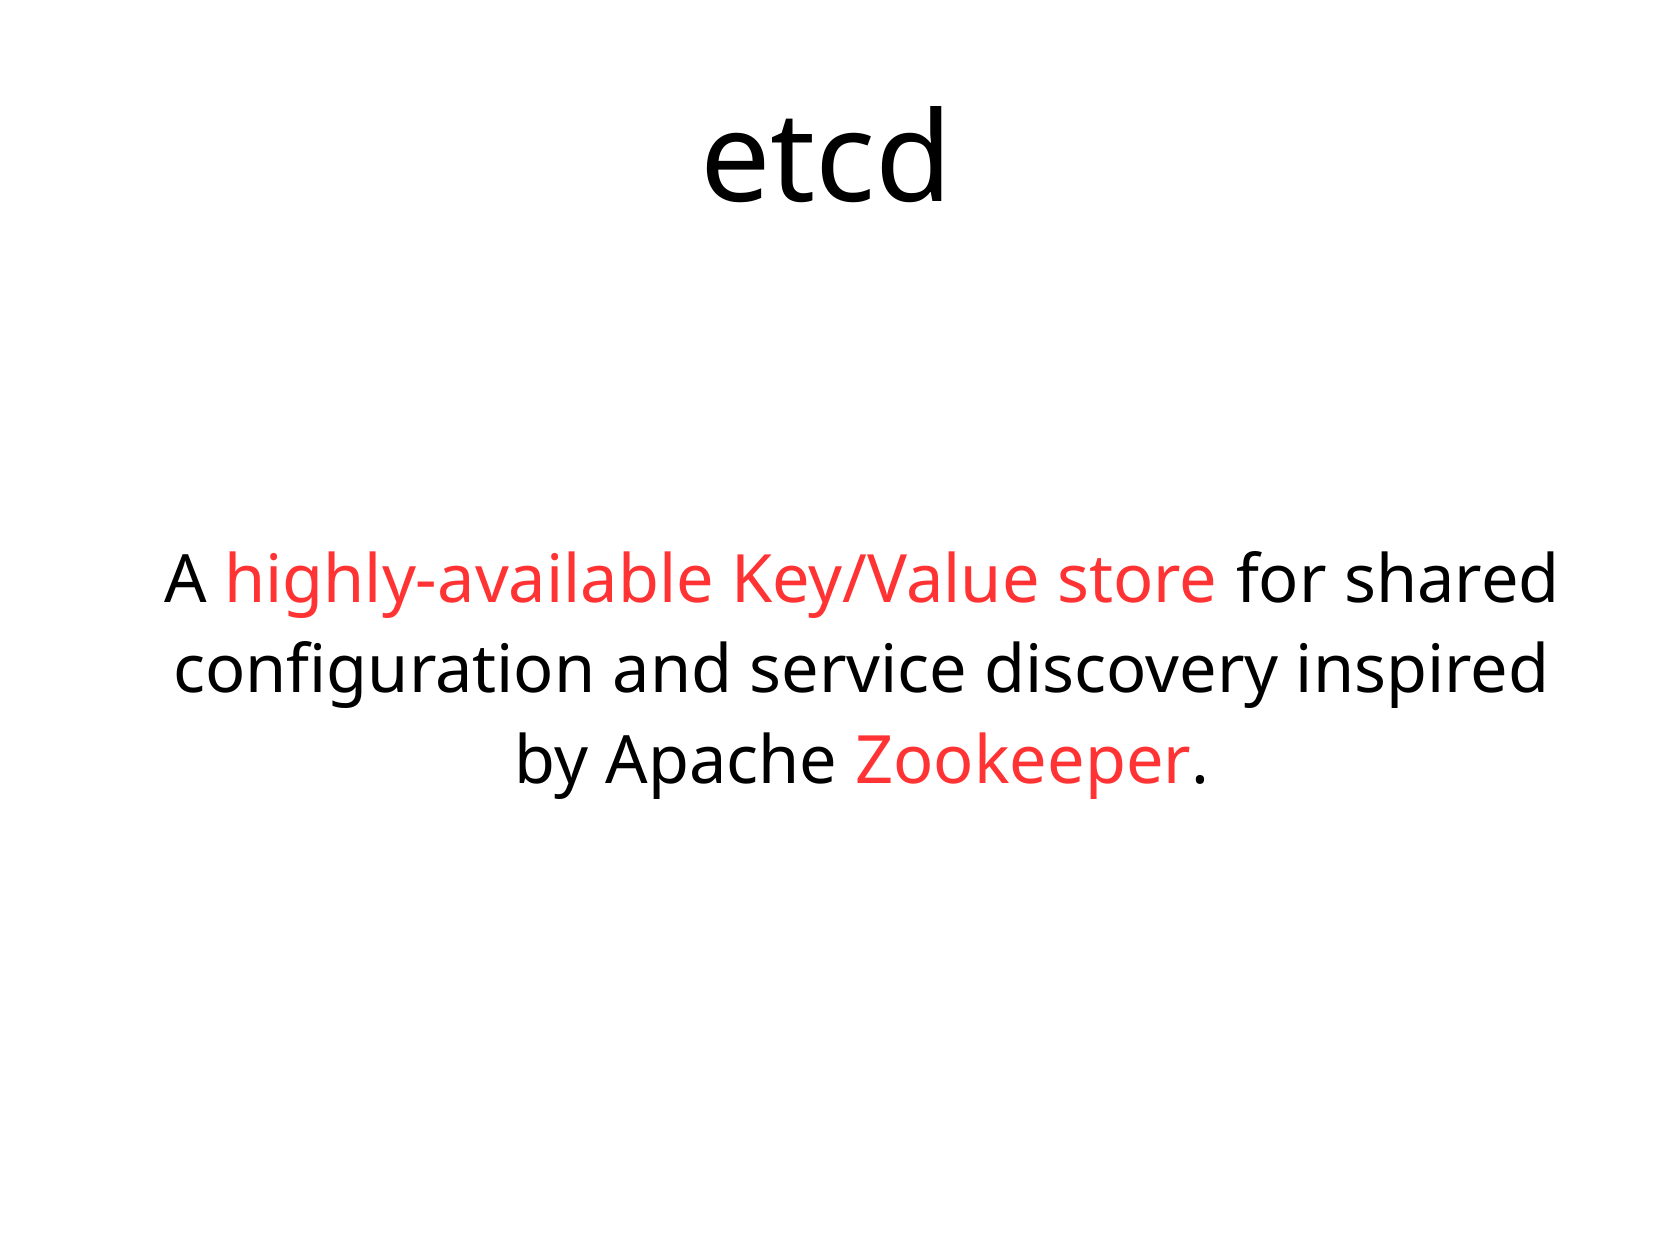

# etcd
A highly-available Key/Value store for shared configuration and service discovery inspired by Apache Zookeeper.